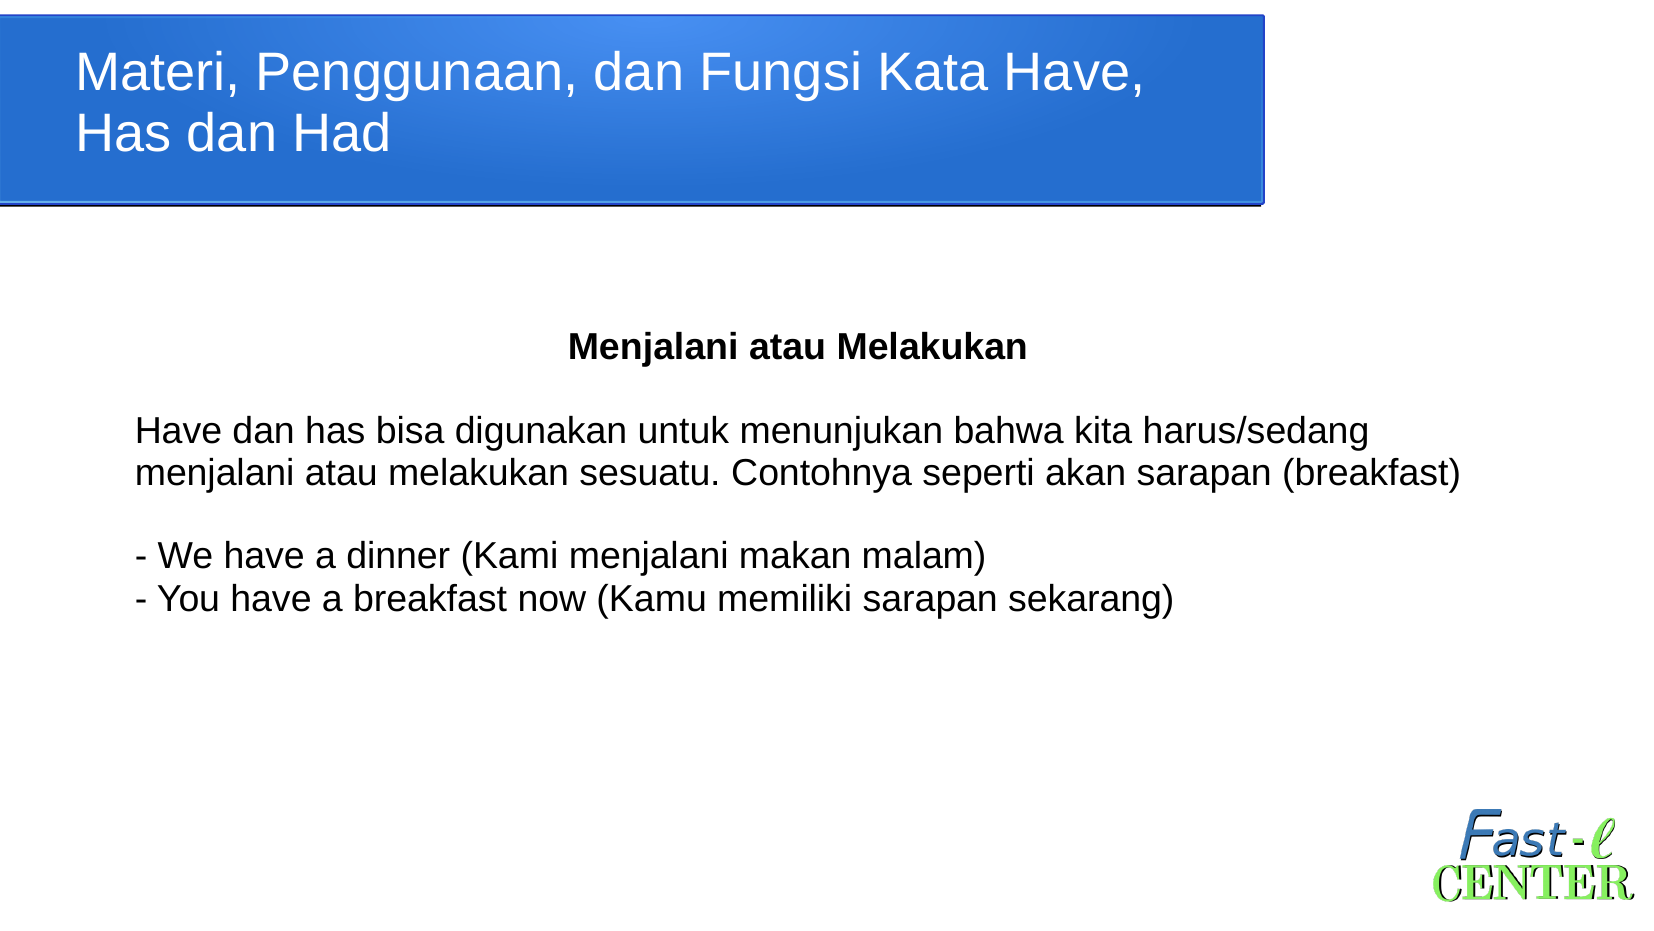

# Materi, Penggunaan, dan Fungsi Kata Have, Has dan Had
Menjalani atau Melakukan
Have dan has bisa digunakan untuk menunjukan bahwa kita harus/sedang
menjalani atau melakukan sesuatu. Contohnya seperti akan sarapan (breakfast)
- We have a dinner (Kami menjalani makan malam)
- You have a breakfast now (Kamu memiliki sarapan sekarang)